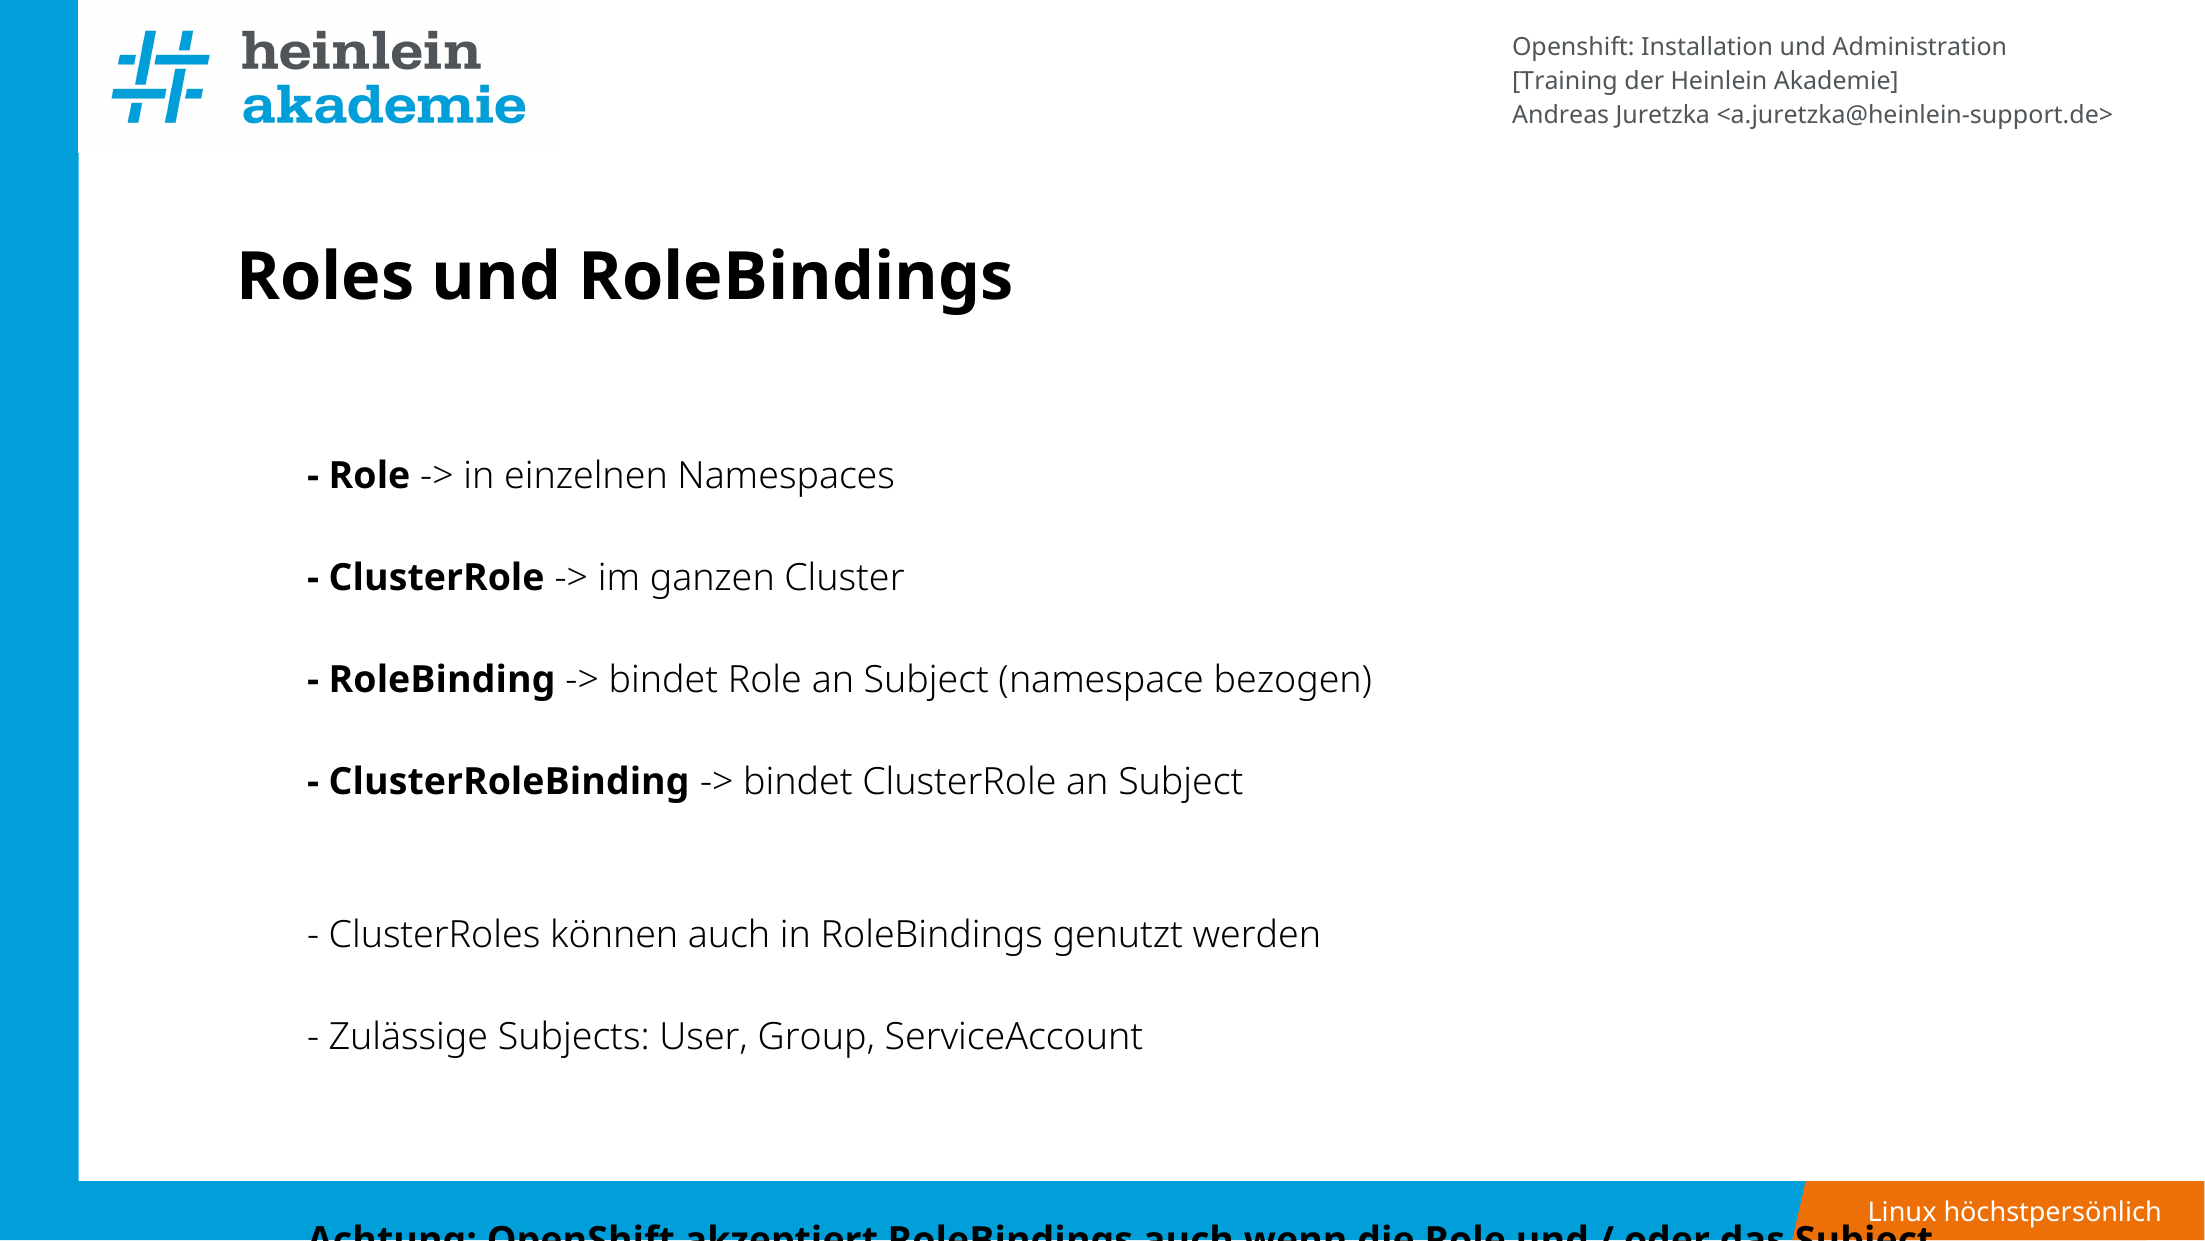

# Roles und RoleBindings
- Role -> in einzelnen Namespaces
- ClusterRole -> im ganzen Cluster
- RoleBinding -> bindet Role an Subject (namespace bezogen)
- ClusterRoleBinding -> bindet ClusterRole an Subject
- ClusterRoles können auch in RoleBindings genutzt werden
- Zulässige Subjects: User, Group, ServiceAccount
Achtung: OpenShift akzeptiert RoleBindings auch wenn die Role und / oder das Subject nicht existiert